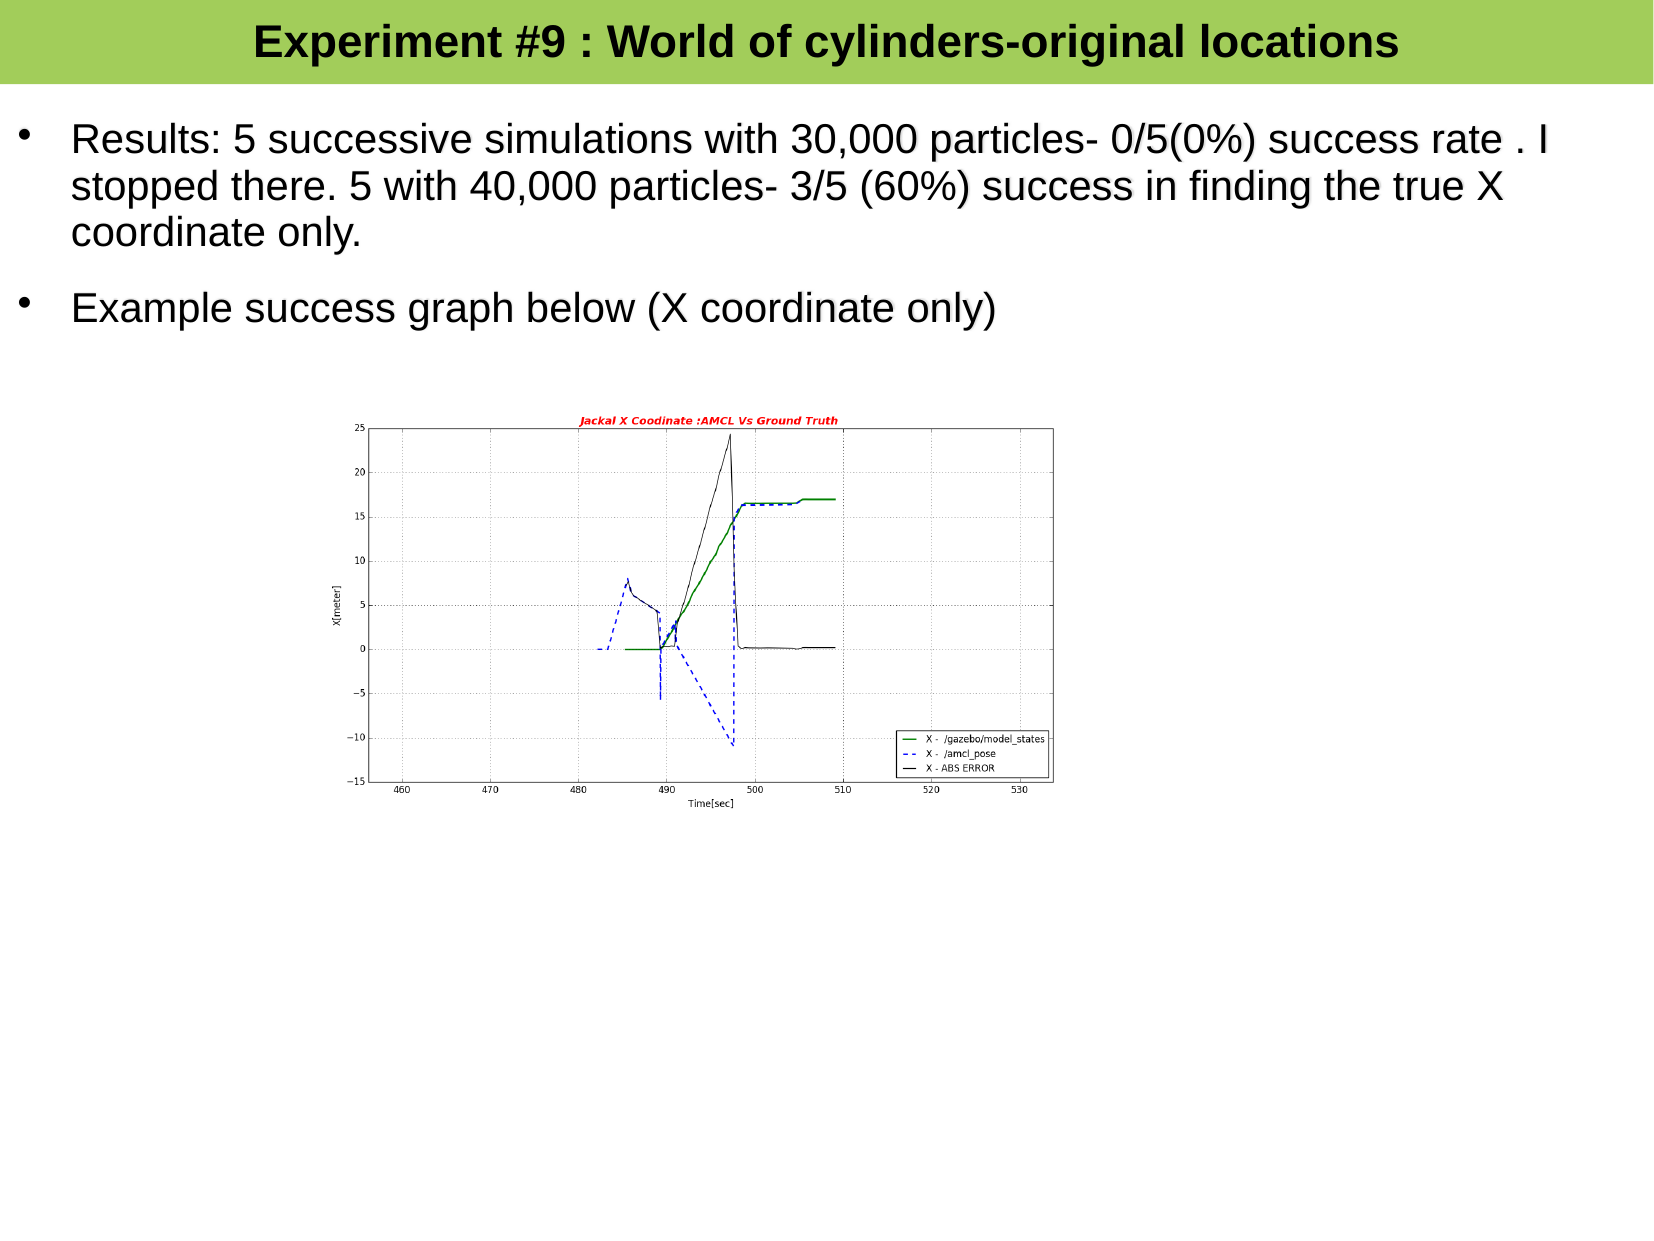

# Experiment #9 : World of cylinders-original locations
Results: 5 successive simulations with 30,000 particles- 0/5(0%) success rate . I stopped there. 5 with 40,000 particles- 3/5 (60%) success in finding the true X coordinate only.
Example success graph below (X coordinate only)